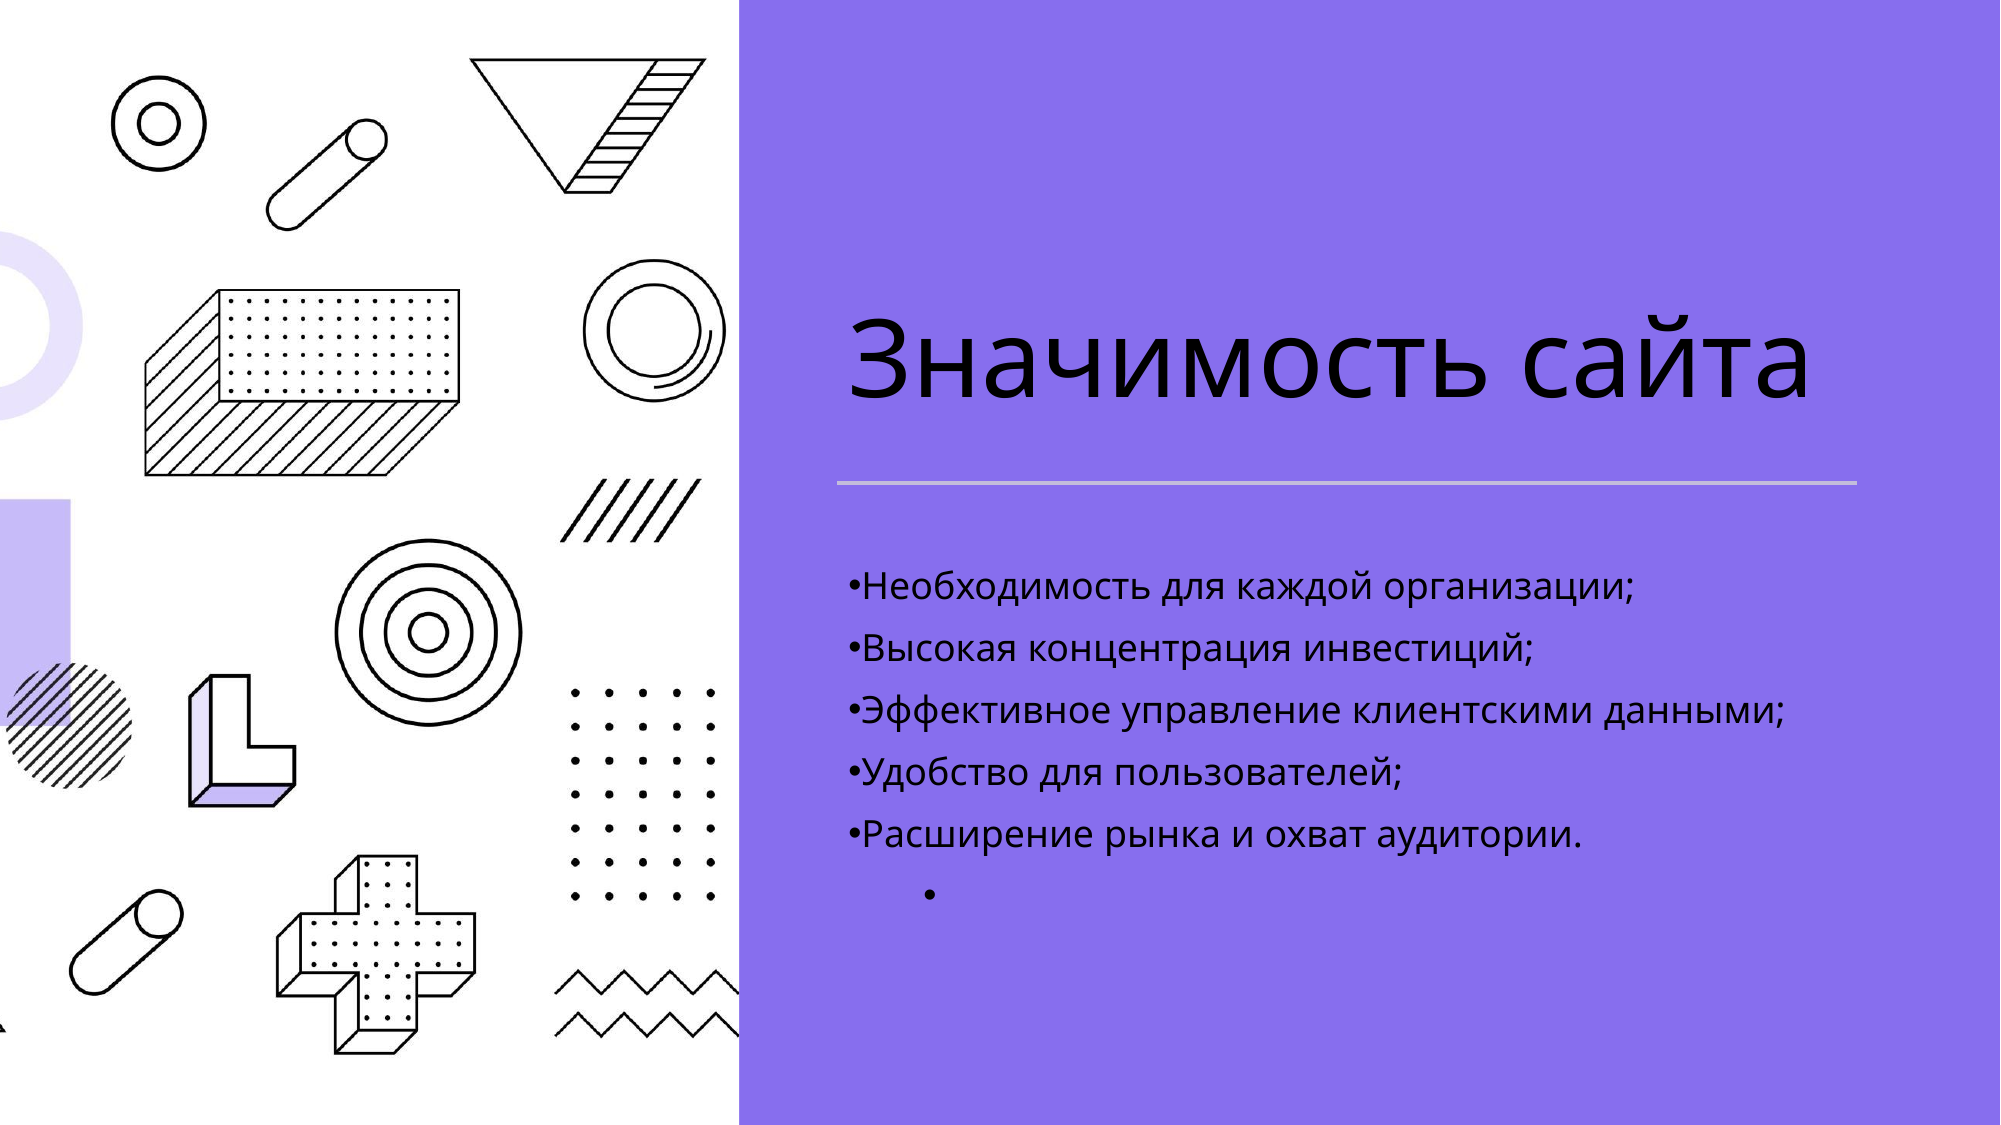

# Значимость сайта
​Необходимость для каждой организации;
Высокая концентрация инвестиций;
Эффективное управление клиентскими данными;
Удобство для пользователей;
Расширение рынка и охват аудитории.